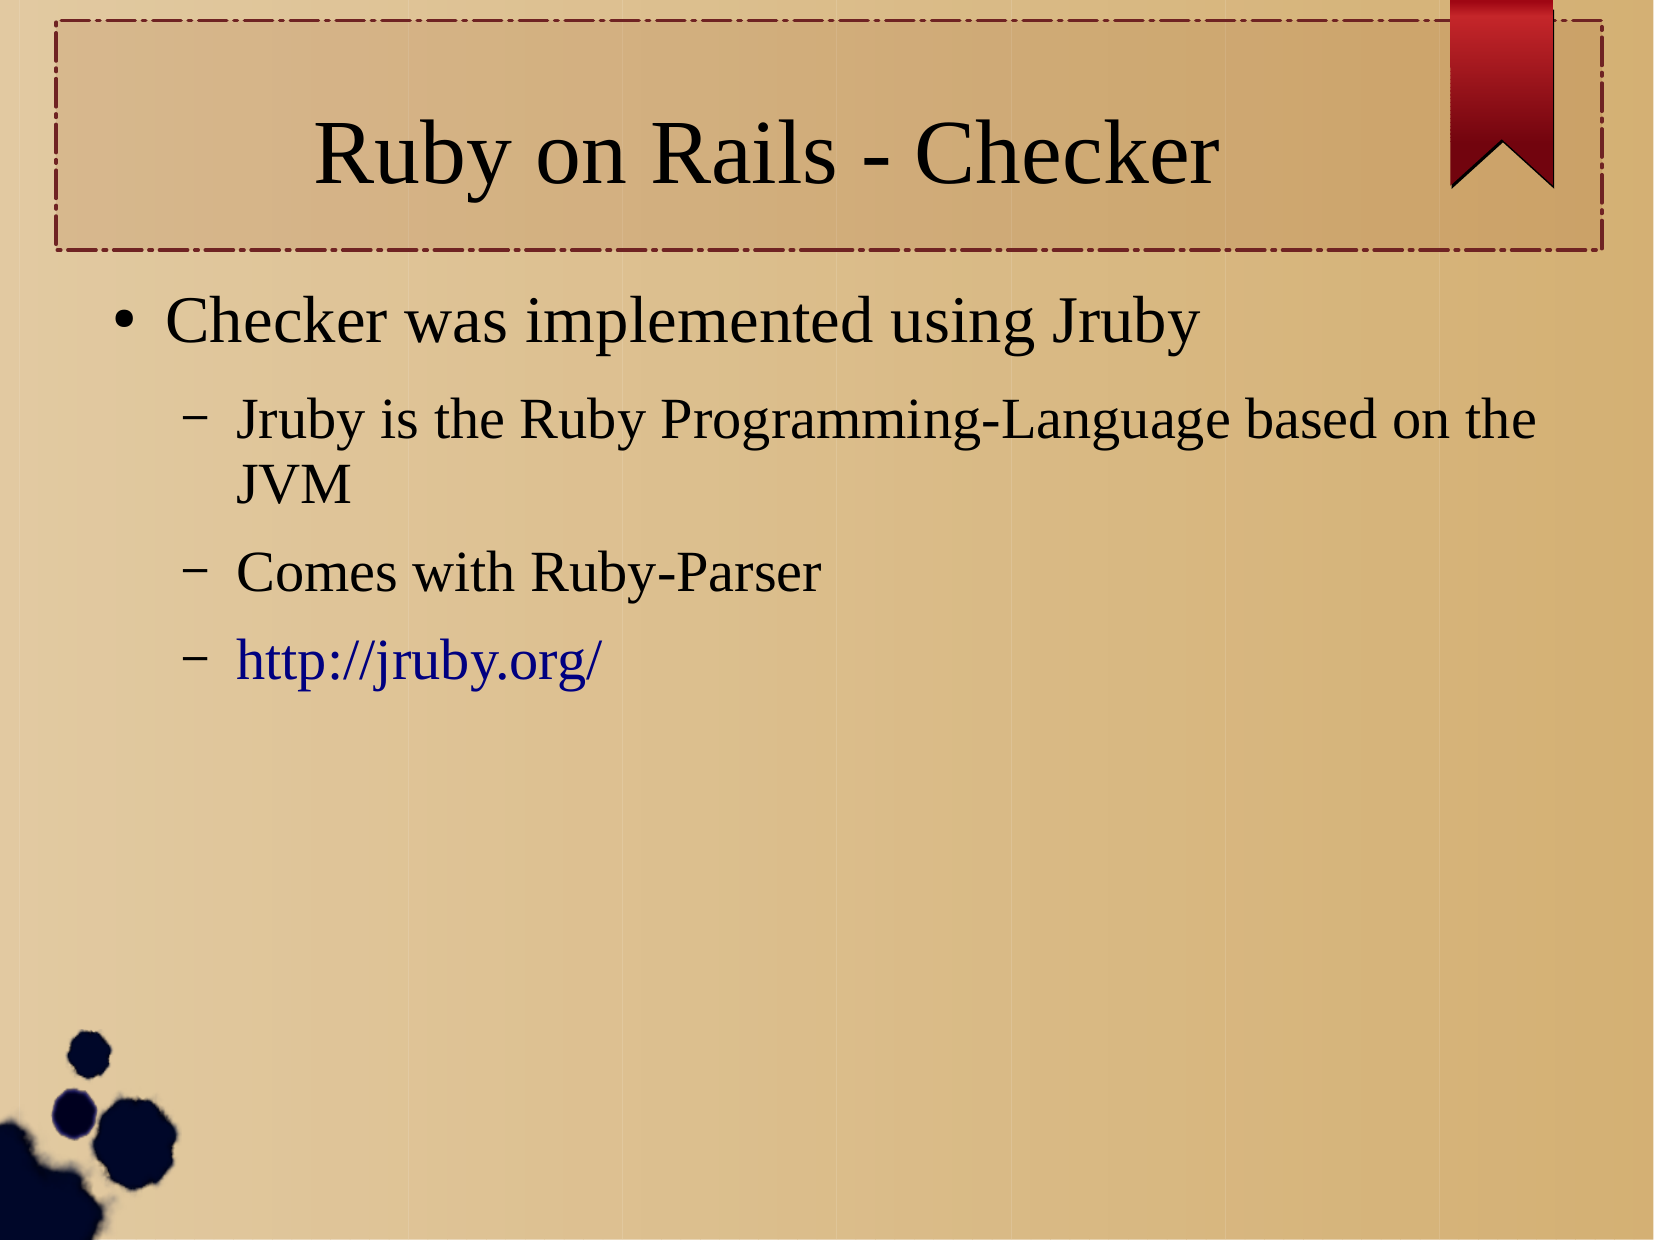

# Ruby on Rails - Checker
Checker was implemented using Jruby
Jruby is the Ruby Programming-Language based on the JVM
Comes with Ruby-Parser
http://jruby.org/